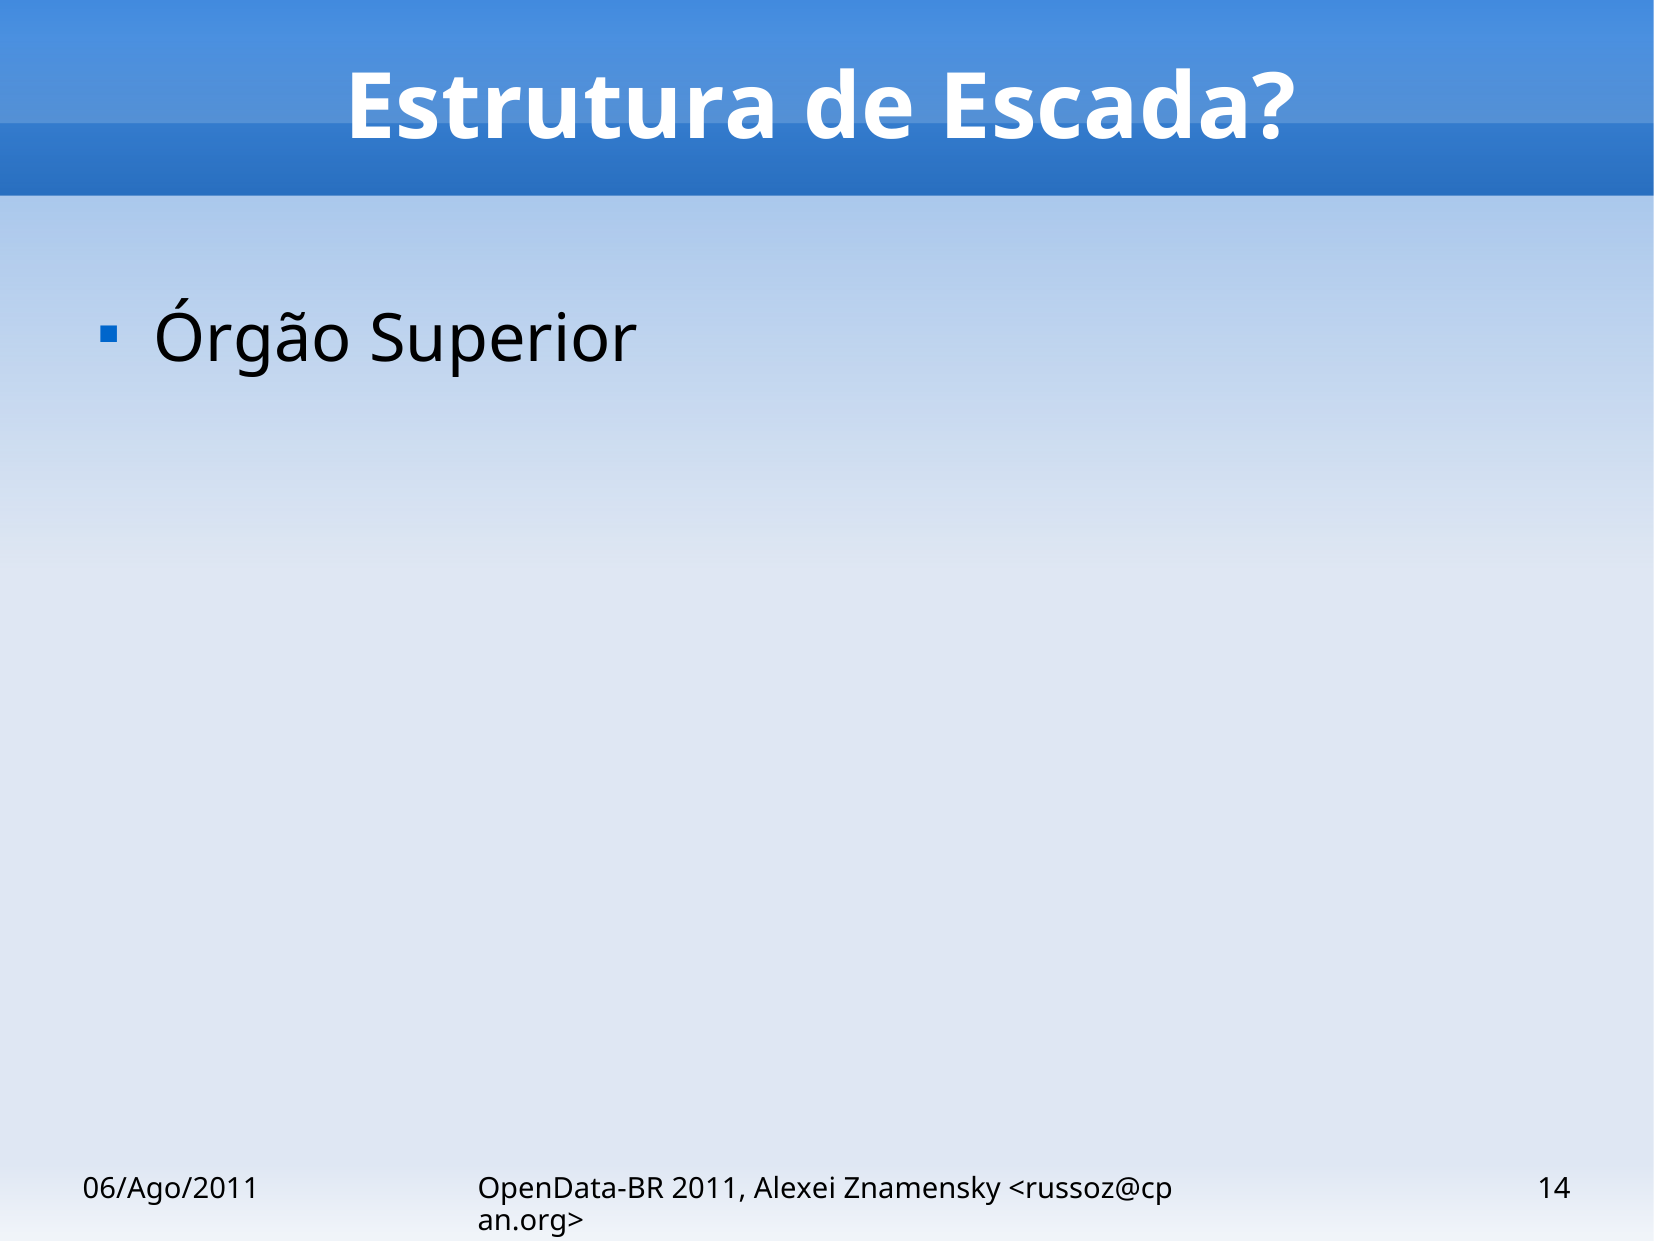

# Estrutura de Escada?
Órgão Superior
06/Ago/2011
OpenData-BR 2011, Alexei Znamensky <russoz@cpan.org>
14